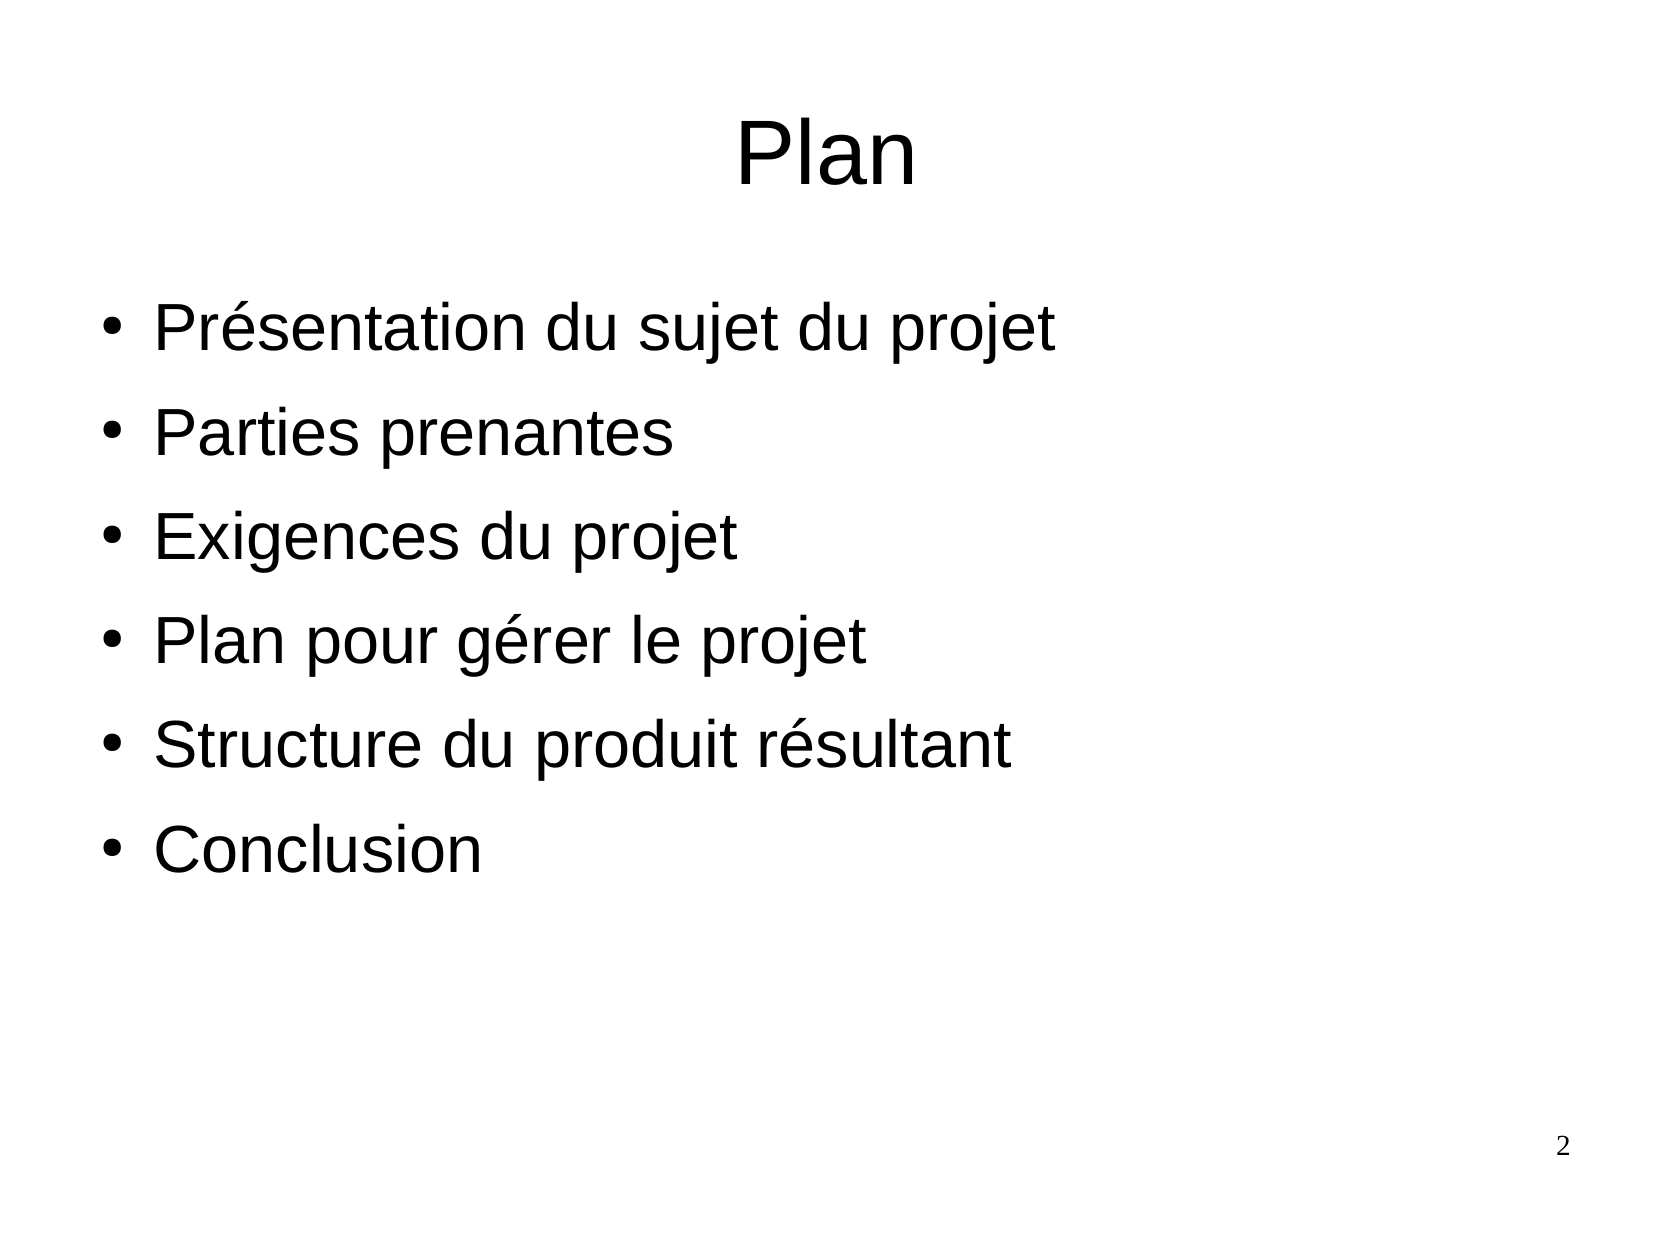

# Plan
Présentation du sujet du projet
Parties prenantes
Exigences du projet
Plan pour gérer le projet
Structure du produit résultant
Conclusion
2